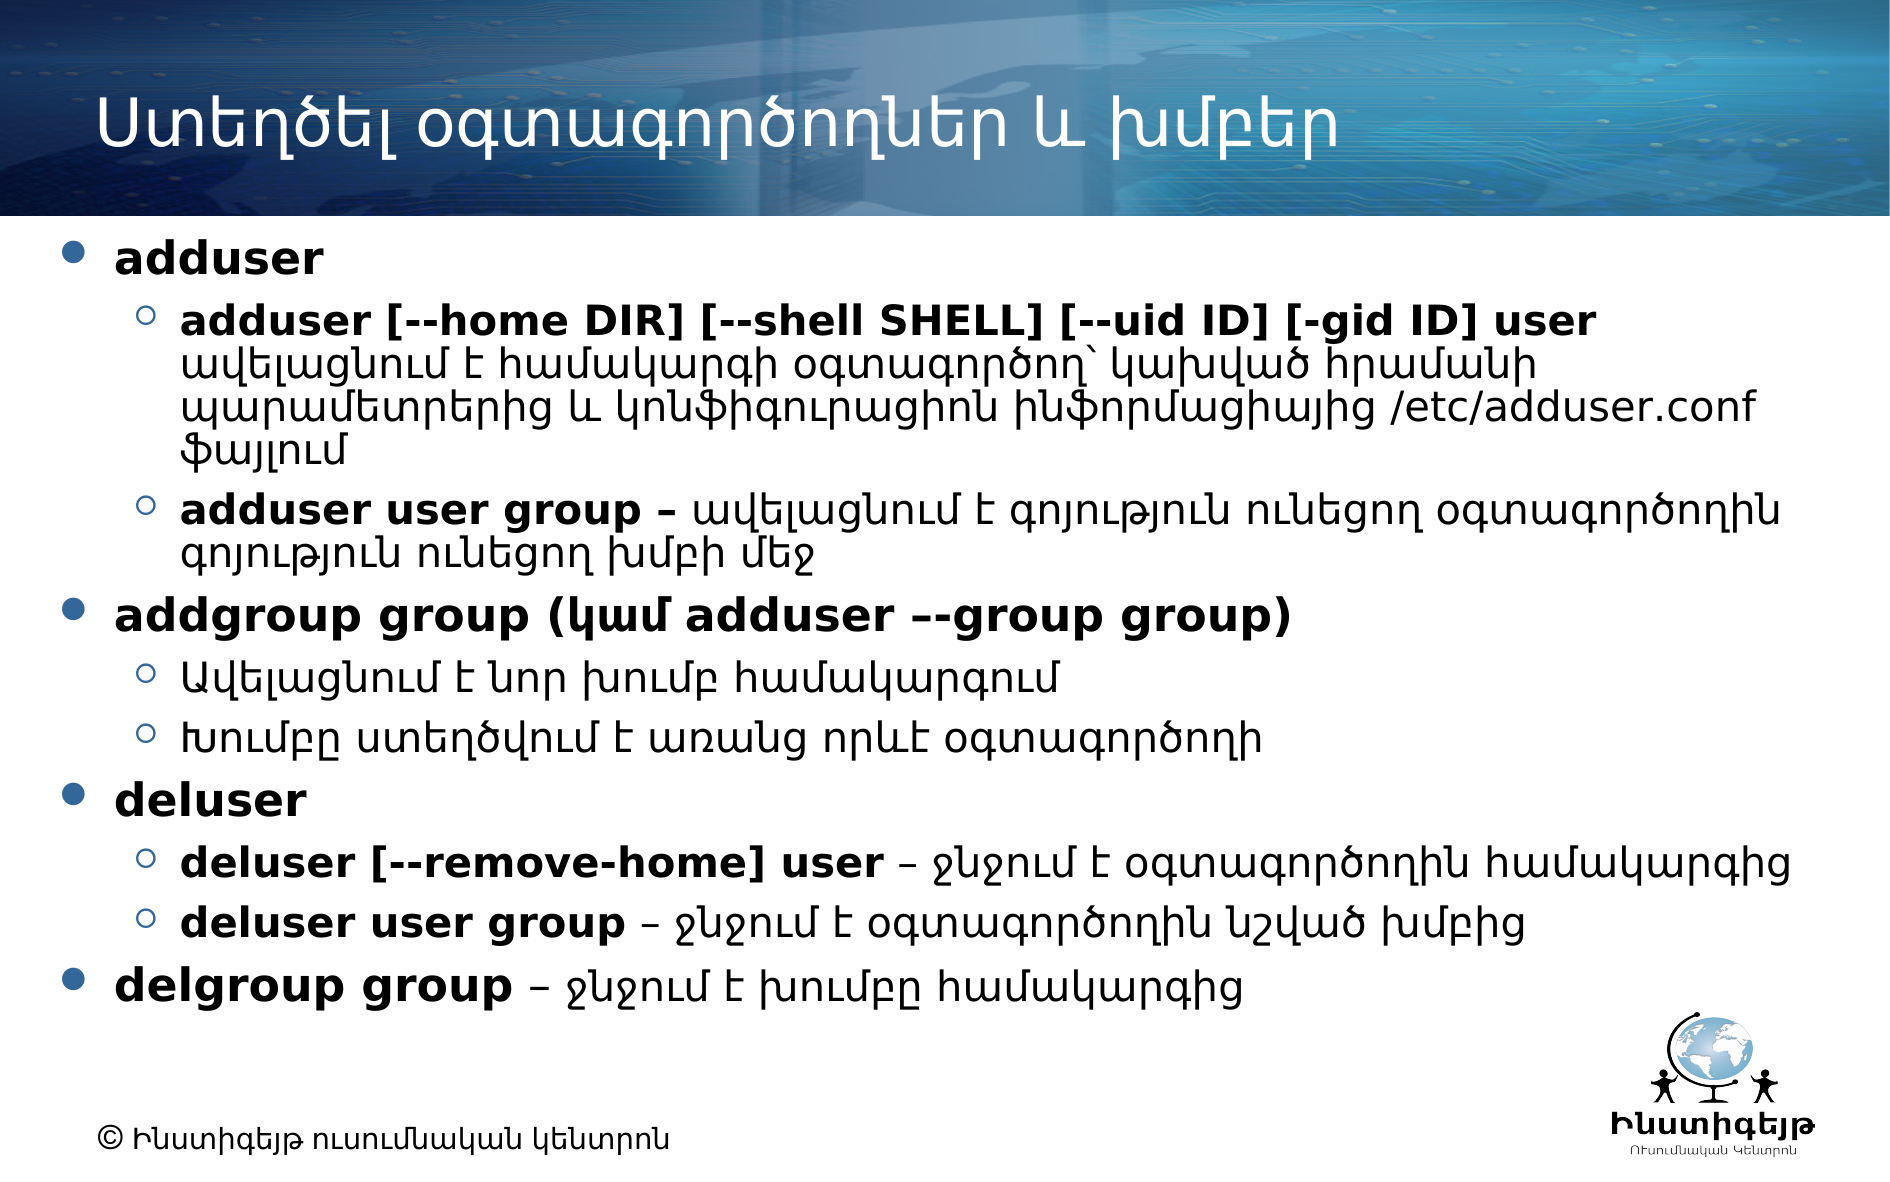

# Ստեղծել օգտագործողներ և խմբեր
adduser
adduser [--home DIR] [--shell SHELL] [--uid ID] [-gid ID] user
ավելացնում է համակարգի օգտագործող՝ կախված հրամանի պարամետրերից և կոնֆիգուրացիոն ինֆորմացիայից /etc/adduser.conf ֆայլում
adduser user group – ավելացնում է գոյություն ունեցող օգտագործողին գոյություն ունեցող խմբի մեջ
addgroup group (կամ adduser –-group group)
Ավելացնում է նոր խումբ համակարգում
Խումբը ստեղծվում է առանց որևէ օգտագործողի
deluser
deluser [--remove-home] user – ջնջում է օգտագործողին համակարգից
deluser user group – ջնջում է օգտագործողին նշված խմբից
delgroup group – ջնջում է խումբը համակարգից